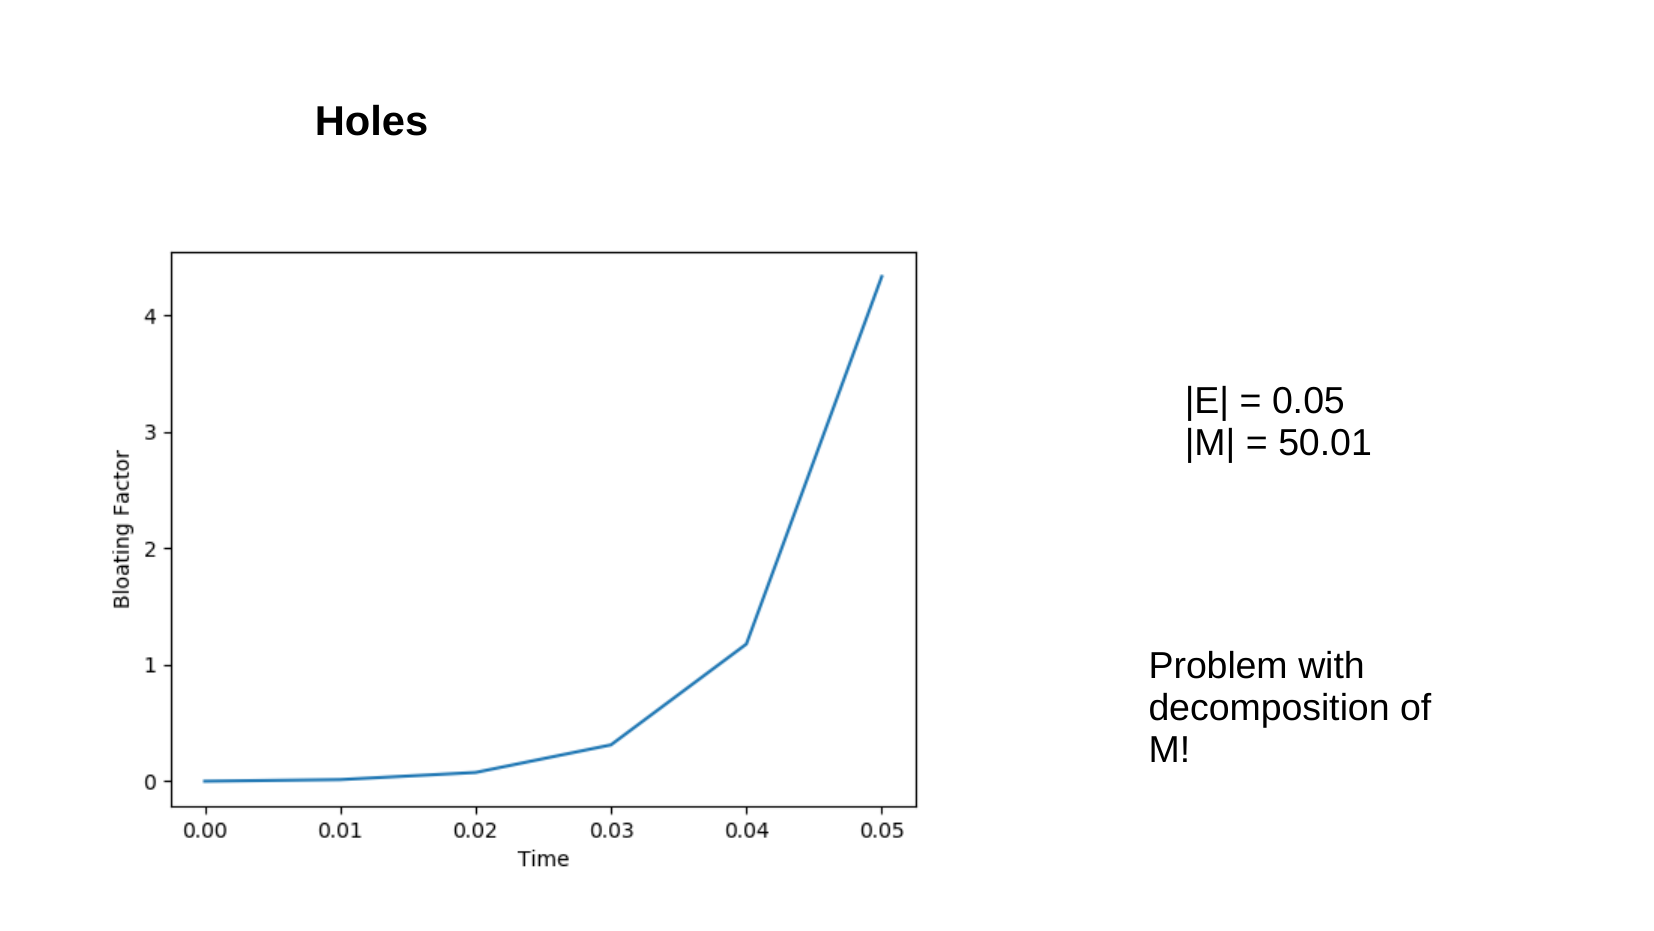

Holes
|E| = 0.05
|M| = 50.01
Problem with decomposition of M!